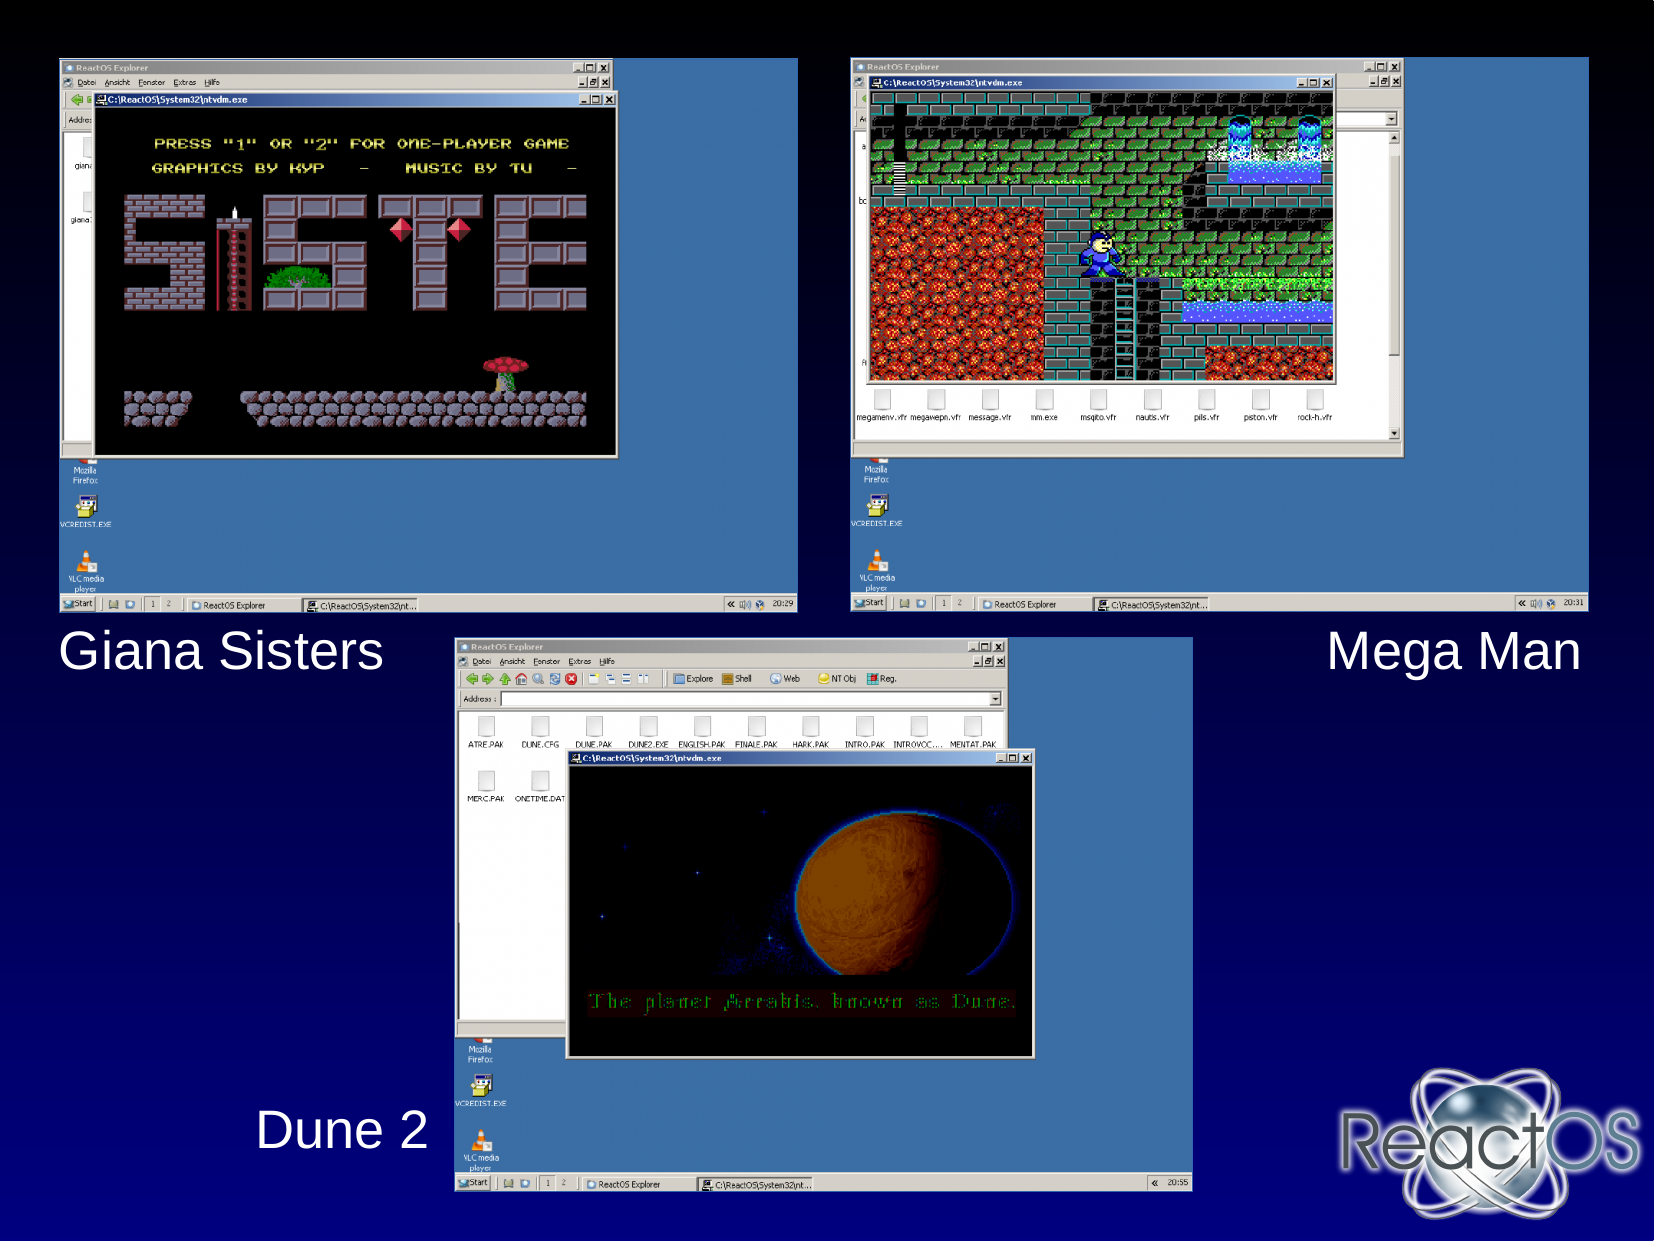

# Giana Sisters
Mega Man
Dune 2